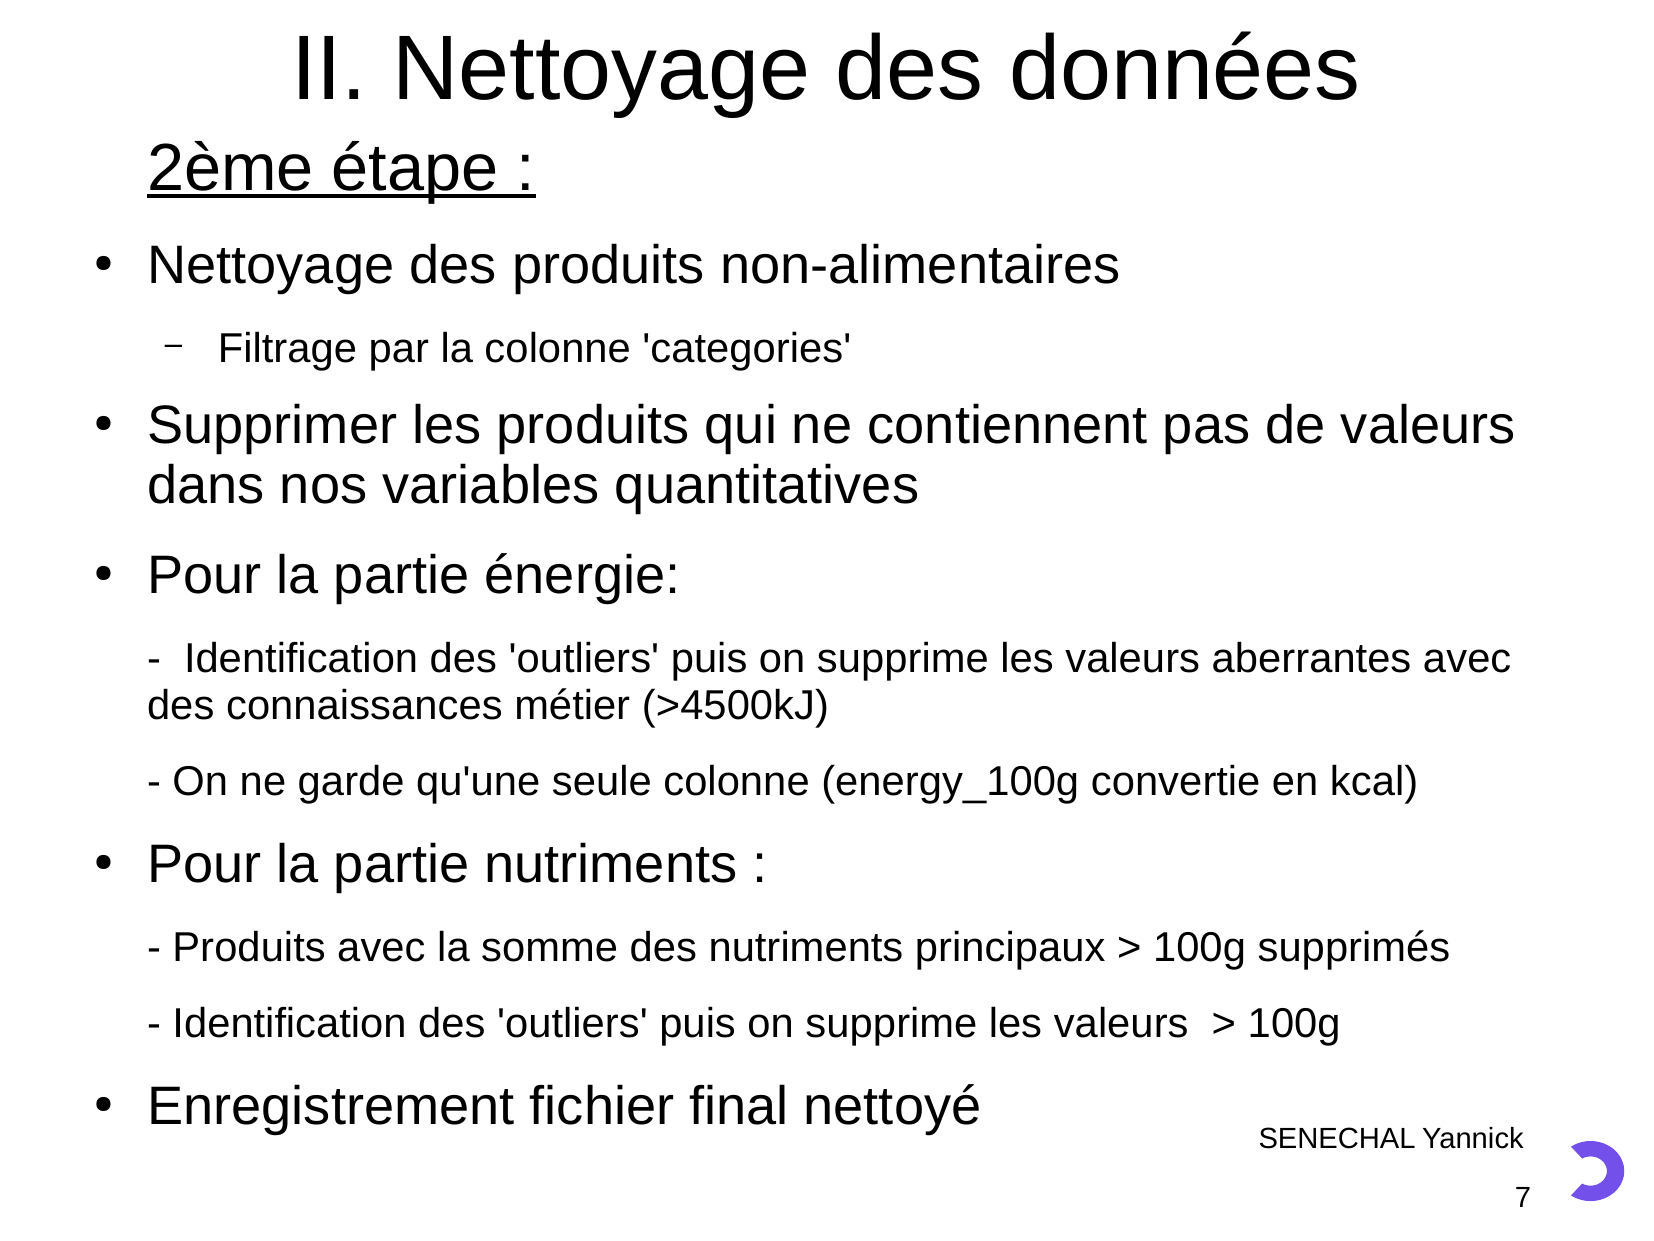

# II. Nettoyage des données
2ème étape :
Nettoyage des produits non-alimentaires
Filtrage par la colonne 'categories'
Supprimer les produits qui ne contiennent pas de valeurs dans nos variables quantitatives
Pour la partie énergie:
- Identification des 'outliers' puis on supprime les valeurs aberrantes avec des connaissances métier (>4500kJ)
- On ne garde qu'une seule colonne (energy_100g convertie en kcal)
Pour la partie nutriments :
- Produits avec la somme des nutriments principaux > 100g supprimés
- Identification des 'outliers' puis on supprime les valeurs > 100g
Enregistrement fichier final nettoyé
SENECHAL Yannick
7